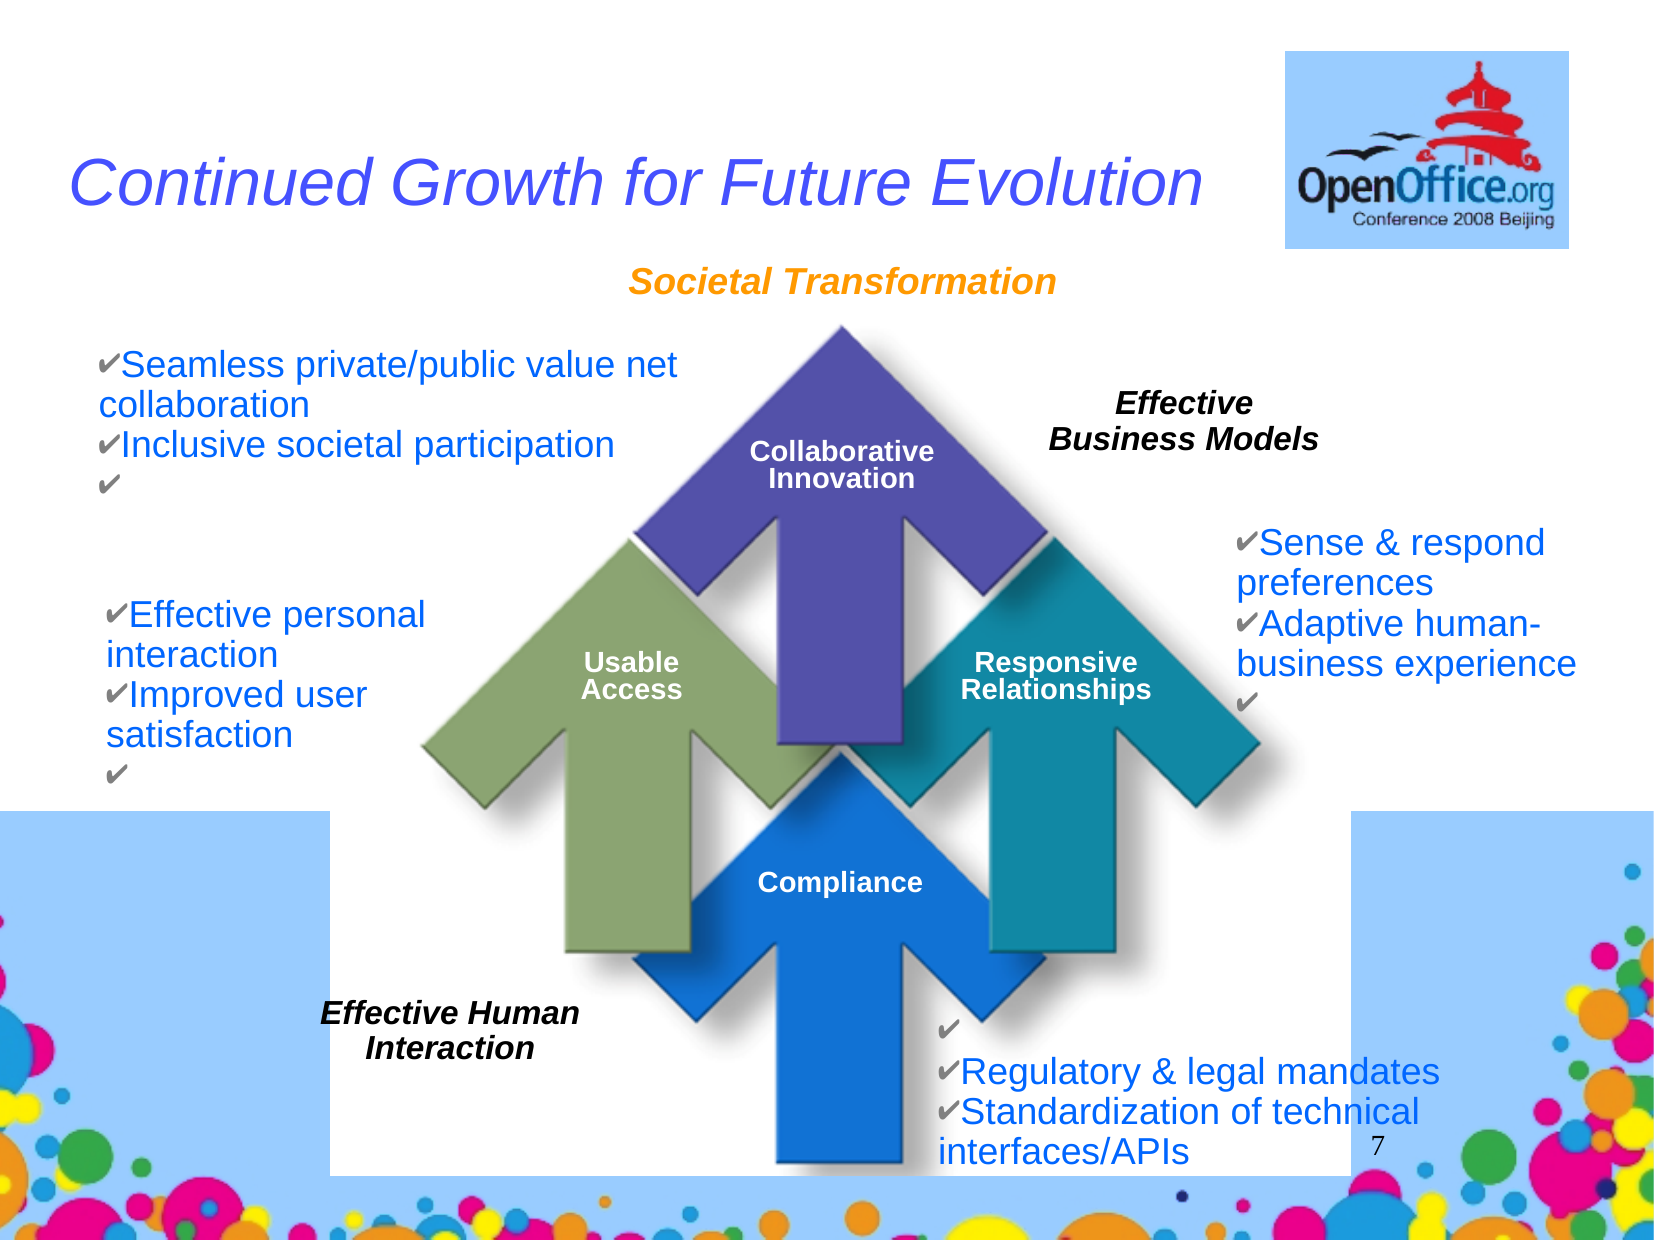

Our vision
# Continued Growth for Future Evolution
Societal Transformation
Seamless private/public value net collaboration
Inclusive societal participation
Effective
Business Models
Collaborative
Innovation
Sense & respond preferences
Adaptive human-business experience
Effective personal interaction
Improved user satisfaction
Usable
Access
Responsive
Relationships
Compliance
Effective Human
Interaction
Regulatory & legal mandates
Standardization of technical interfaces/APIs
7